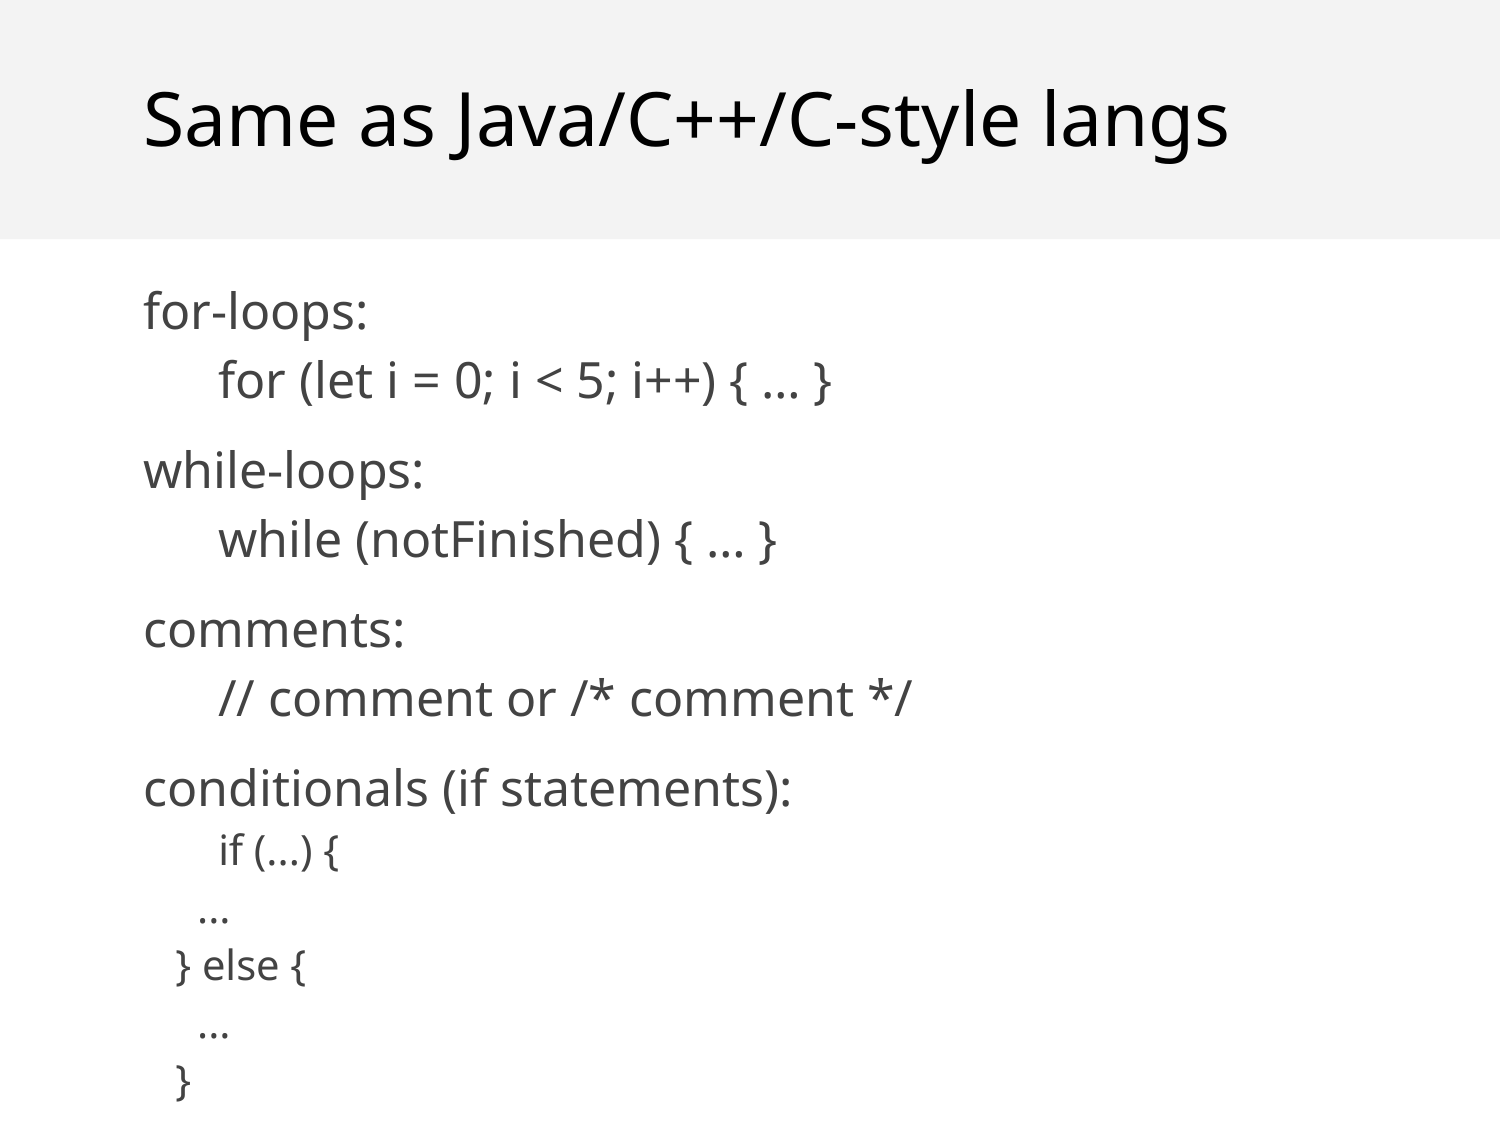

# Same as Java/C++/C-style langs
for-loops:
	for (let i = 0; i < 5; i++) { … }
while-loops:
	while (notFinished) { … }
comments:
	// comment or /* comment */
conditionals (if statements):
	if (...) {
 ...
 } else {
 ...
 }